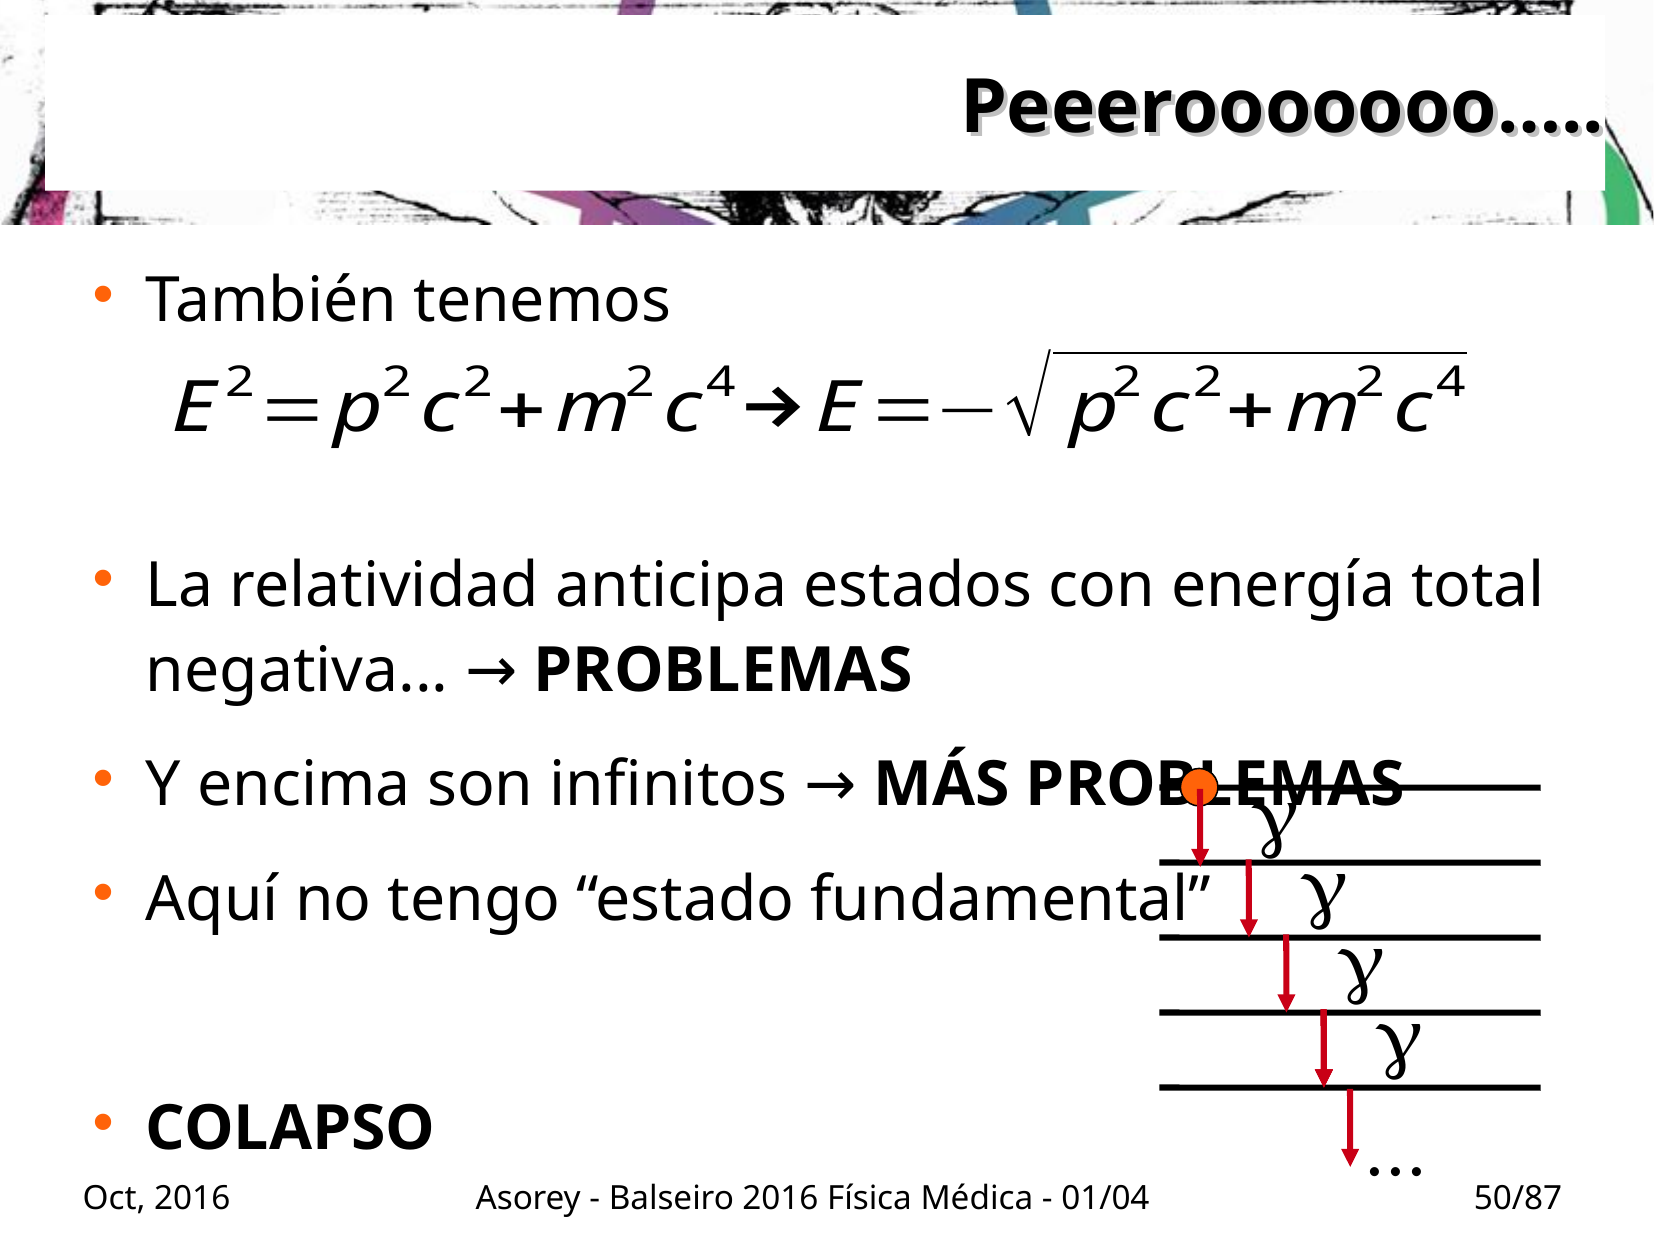

Peeerooooooo…..
# También tenemos
La relatividad anticipa estados con energía total negativa... → PROBLEMAS
Y encima son infinitos → MÁS PROBLEMAS
Aquí no tengo “estado fundamental”
COLAPSO





Oct, 2016
Asorey - Balseiro 2016 Física Médica - 01/04
50